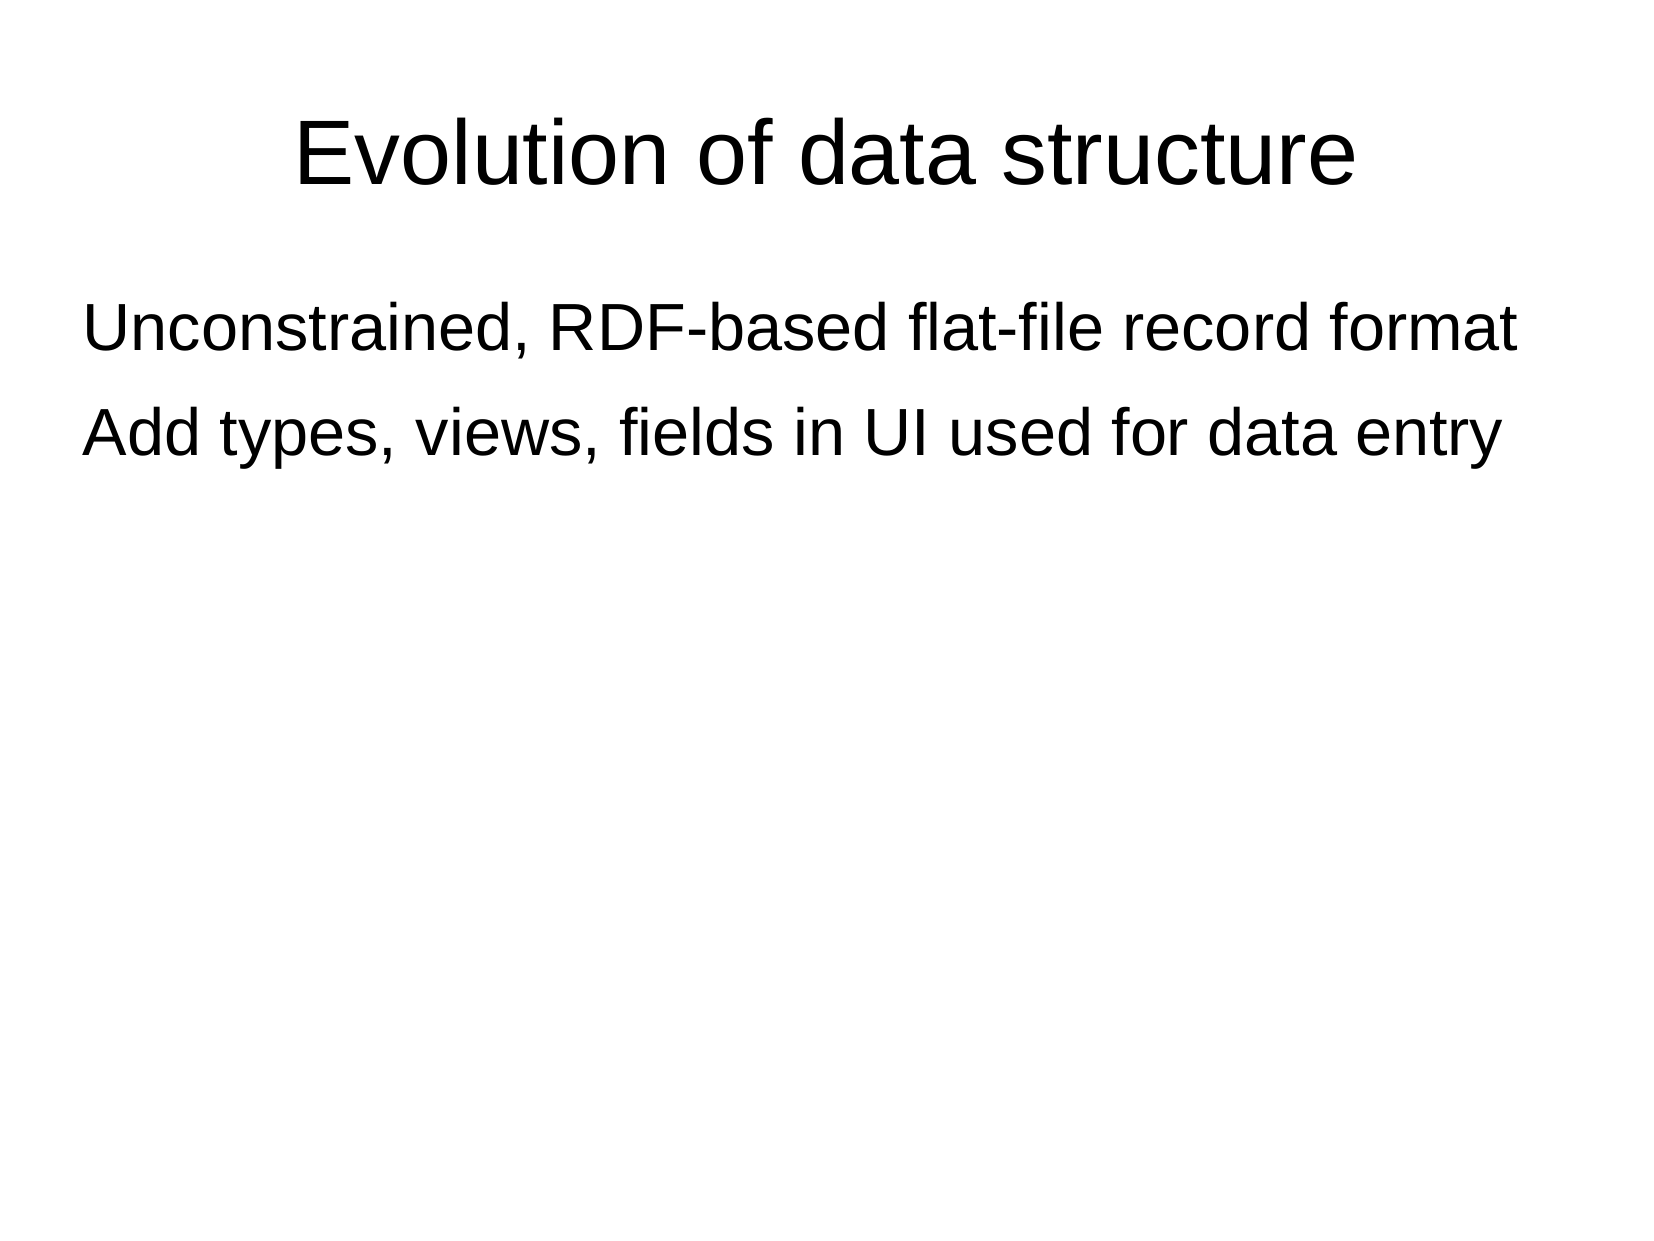

# Evolution of data structure
Unconstrained, RDF-based flat-file record format
Add types, views, fields in UI used for data entry